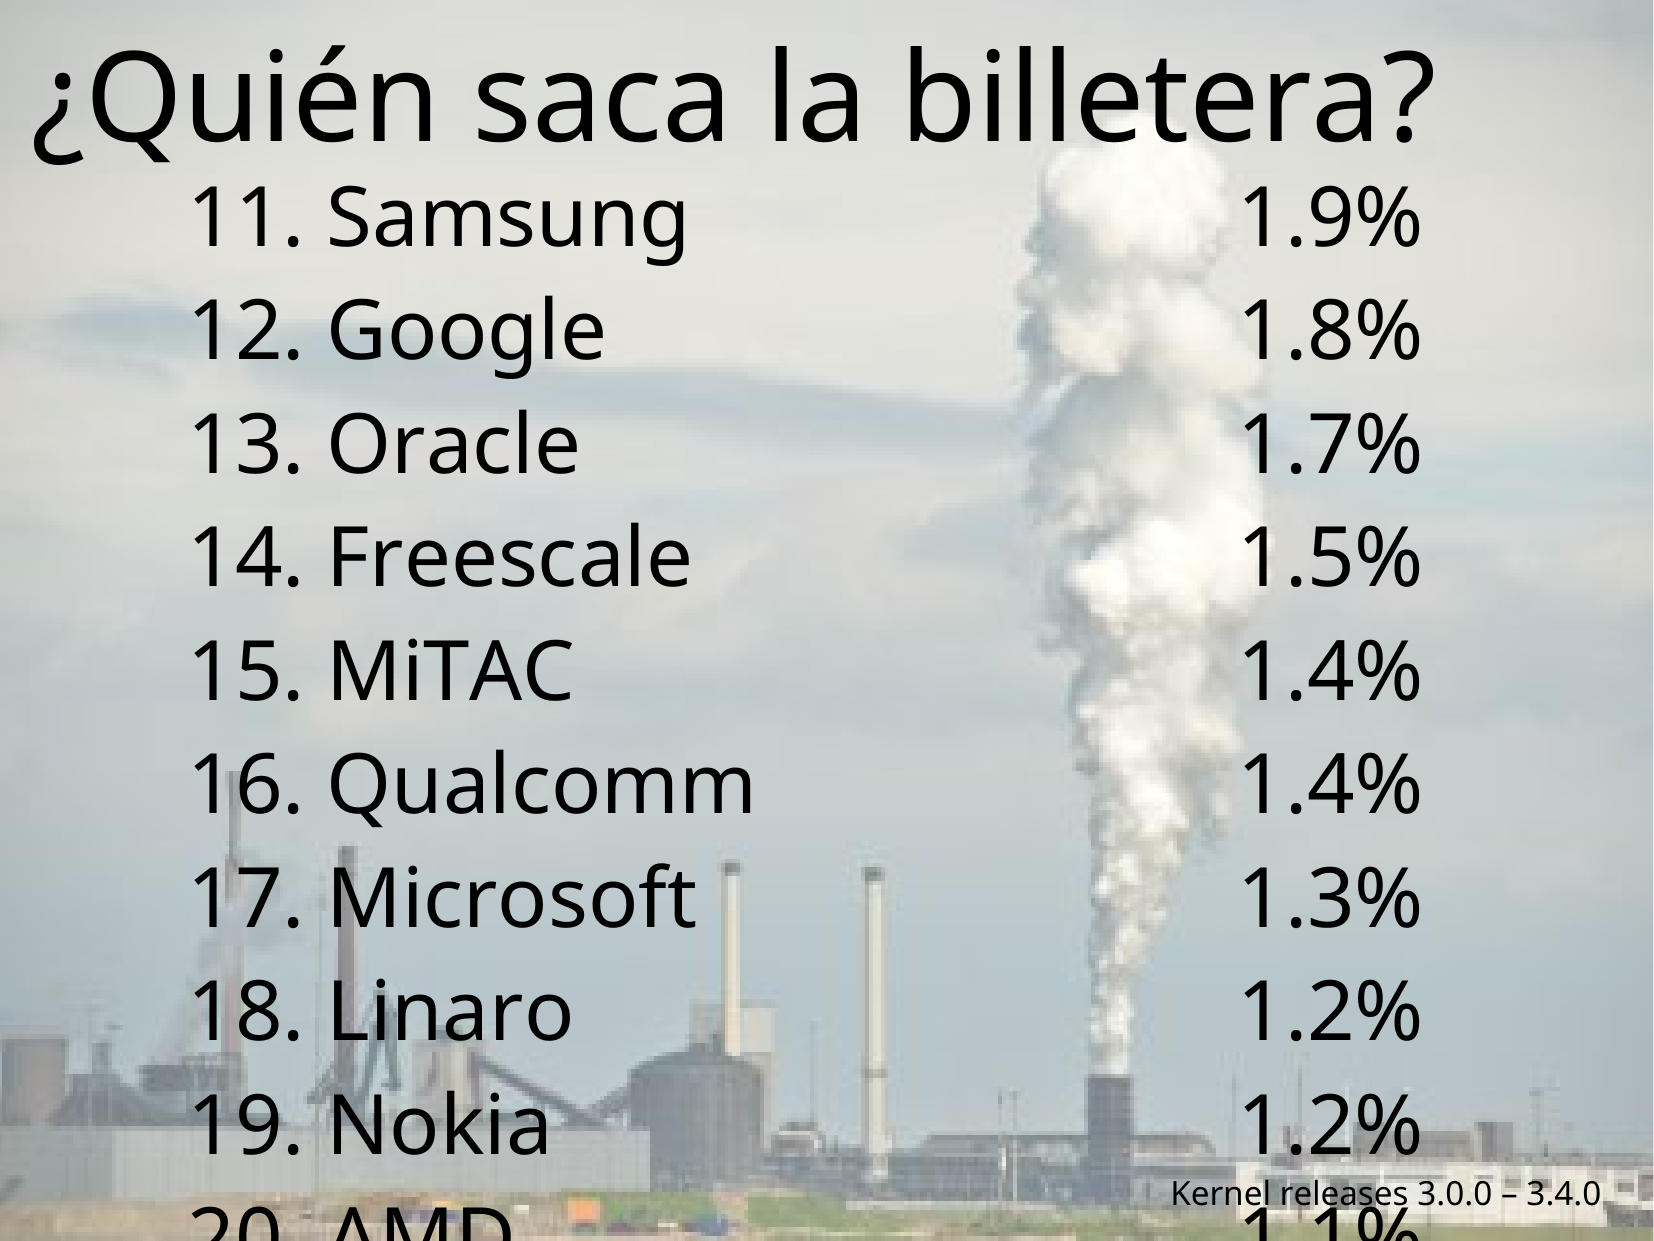

¿Quién saca la billetera?
11. Samsung								1.9%
12. Google									1.8%
13. Oracle									1.7%
14. Freescale								1.5%
15. MiTAC									1.4%
16. Qualcomm							1.4%
17. Microsoft								1.3%
18. Linaro									1.2%
19. Nokia										1.2%
20. AMD										1.1%
Kernel releases 3.0.0 – 3.4.0